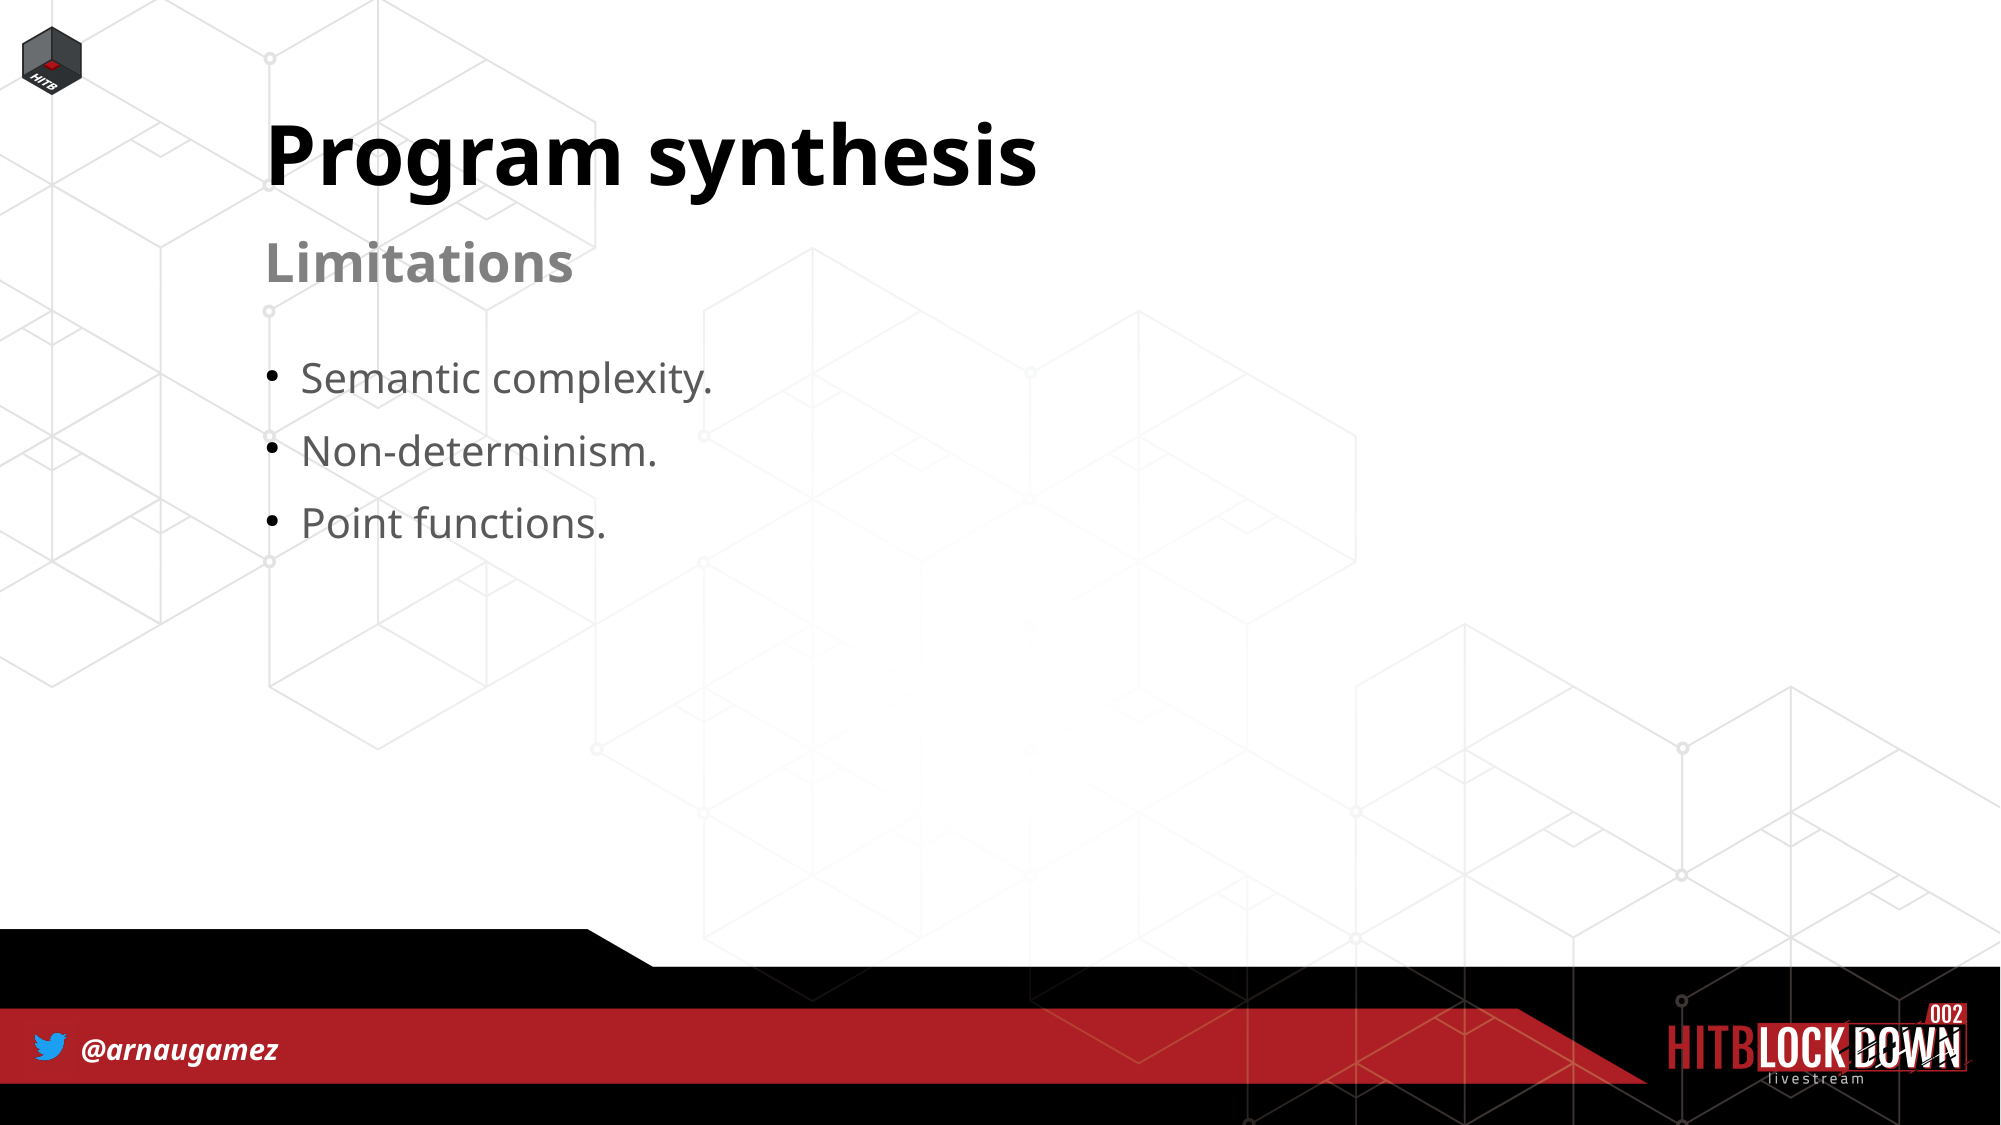

# Program synthesis
Limitations
Semantic complexity.
Non-determinism.
Point functions.